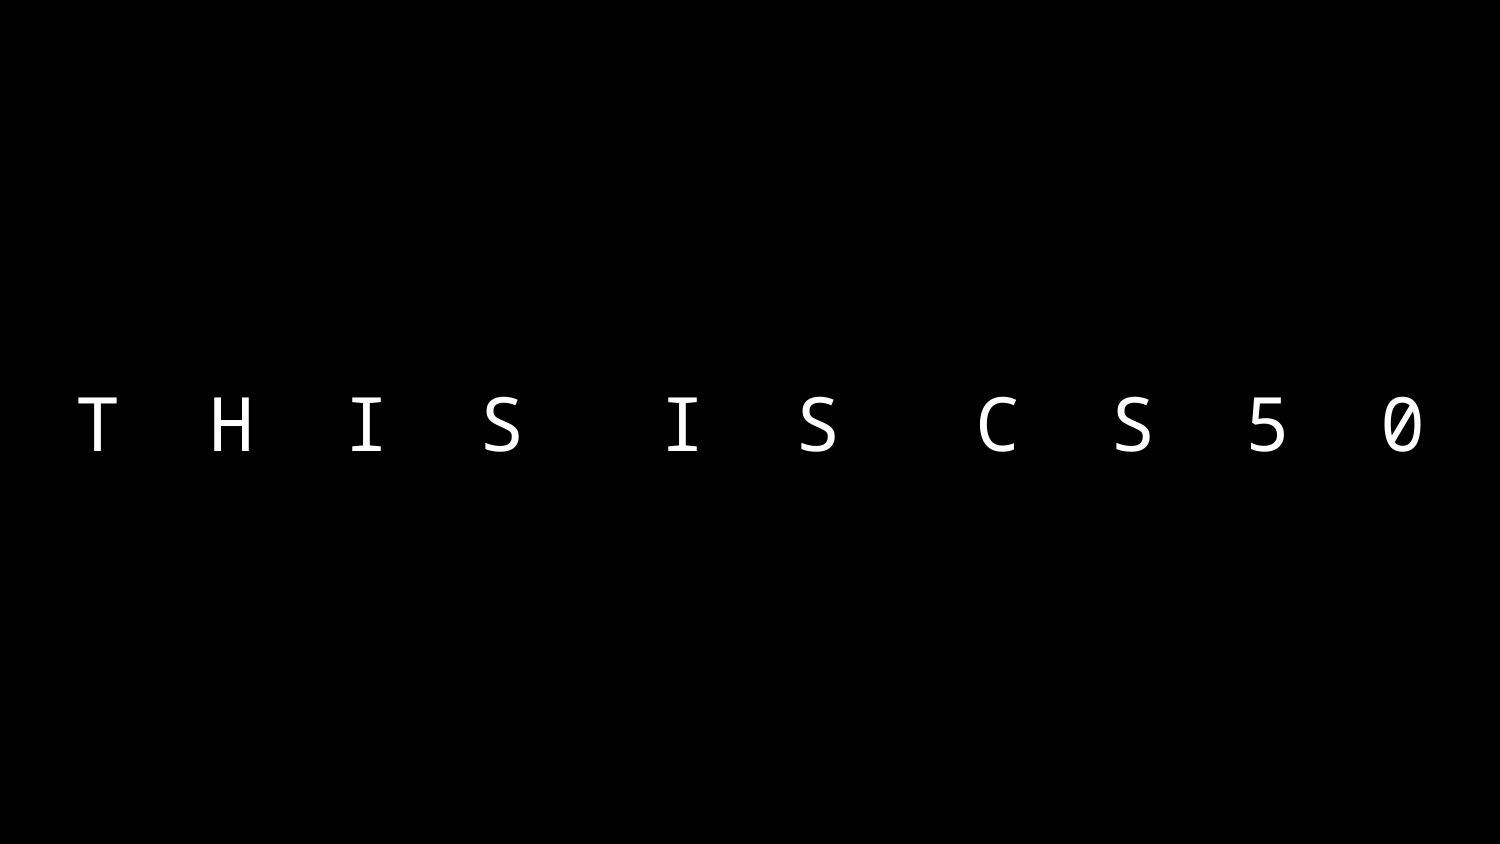

# T H I S I S C S 5 0